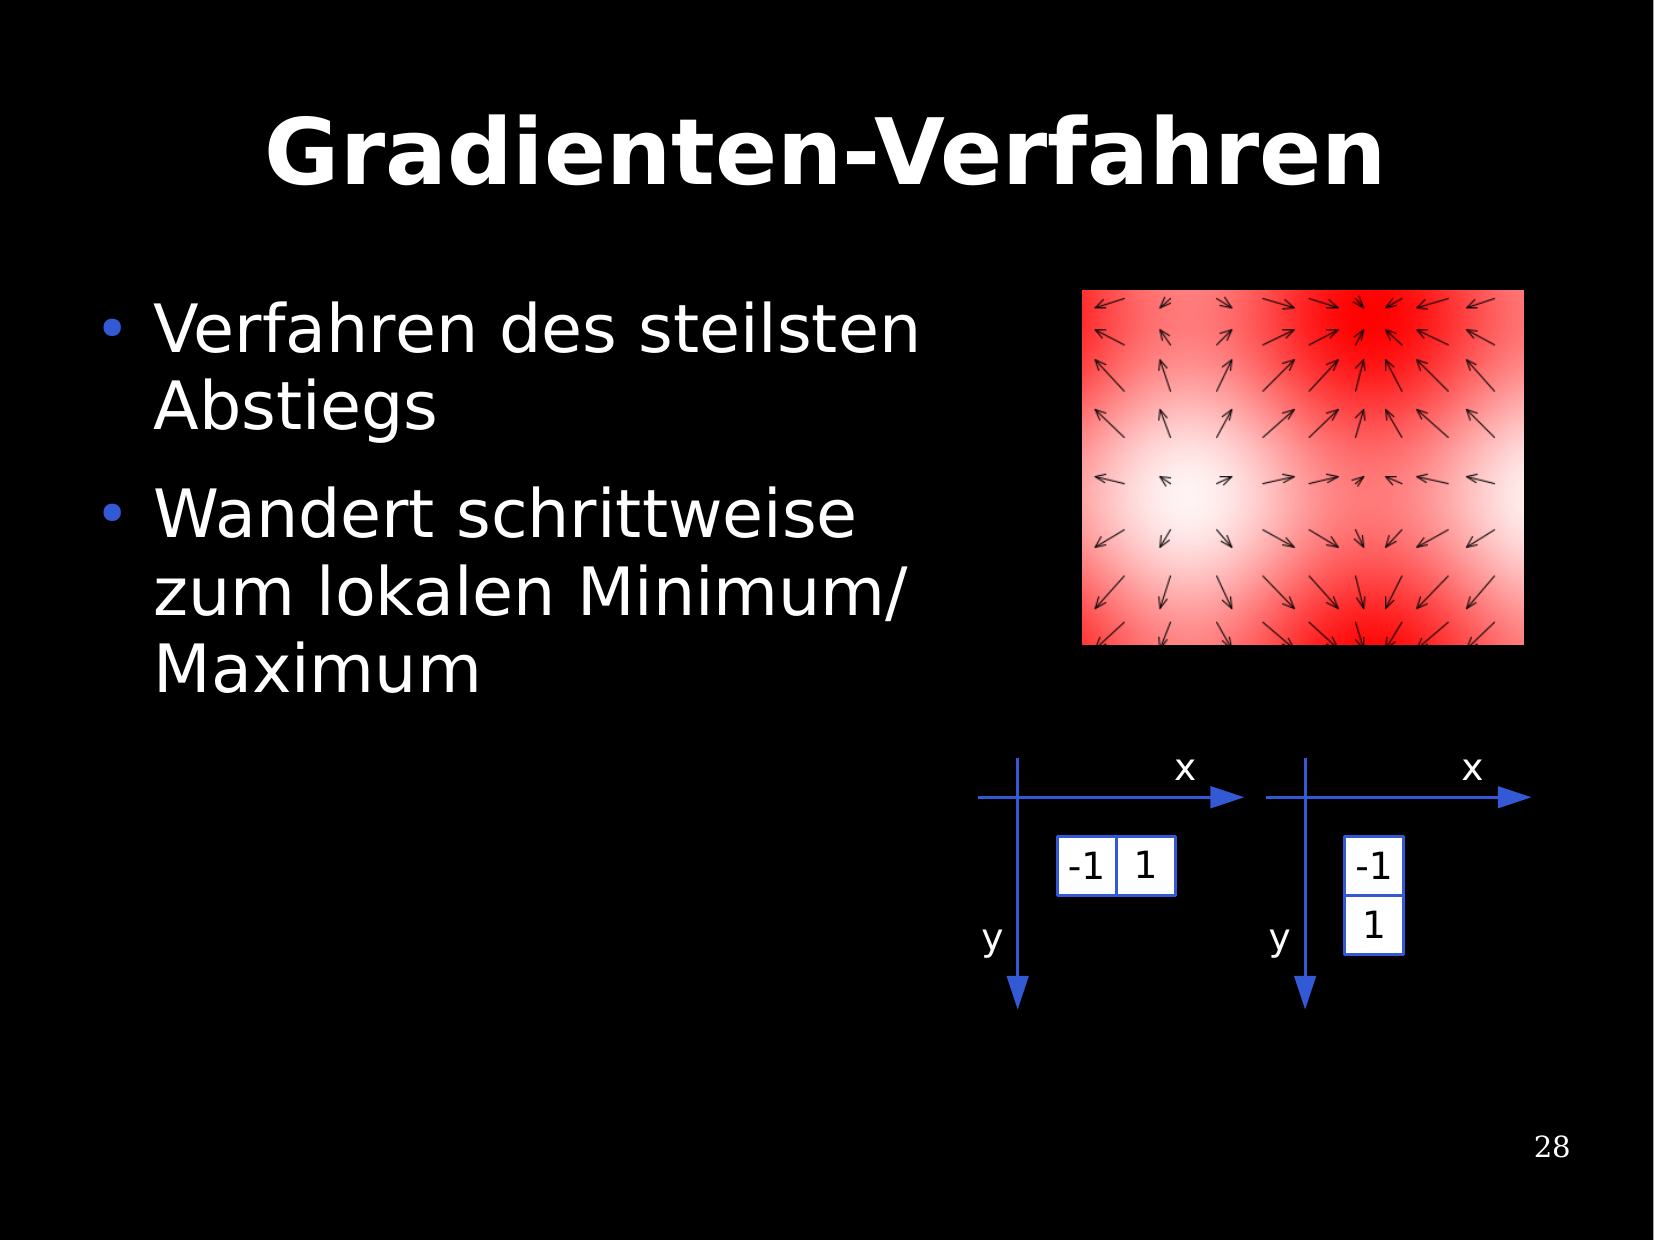

# Gradienten-Verfahren
Verfahren des steilsten
Abstiegs
Wandert schrittweise
zum lokalen Minimum/
Maximum
x
x
1
-1
-1
1
y
y
28